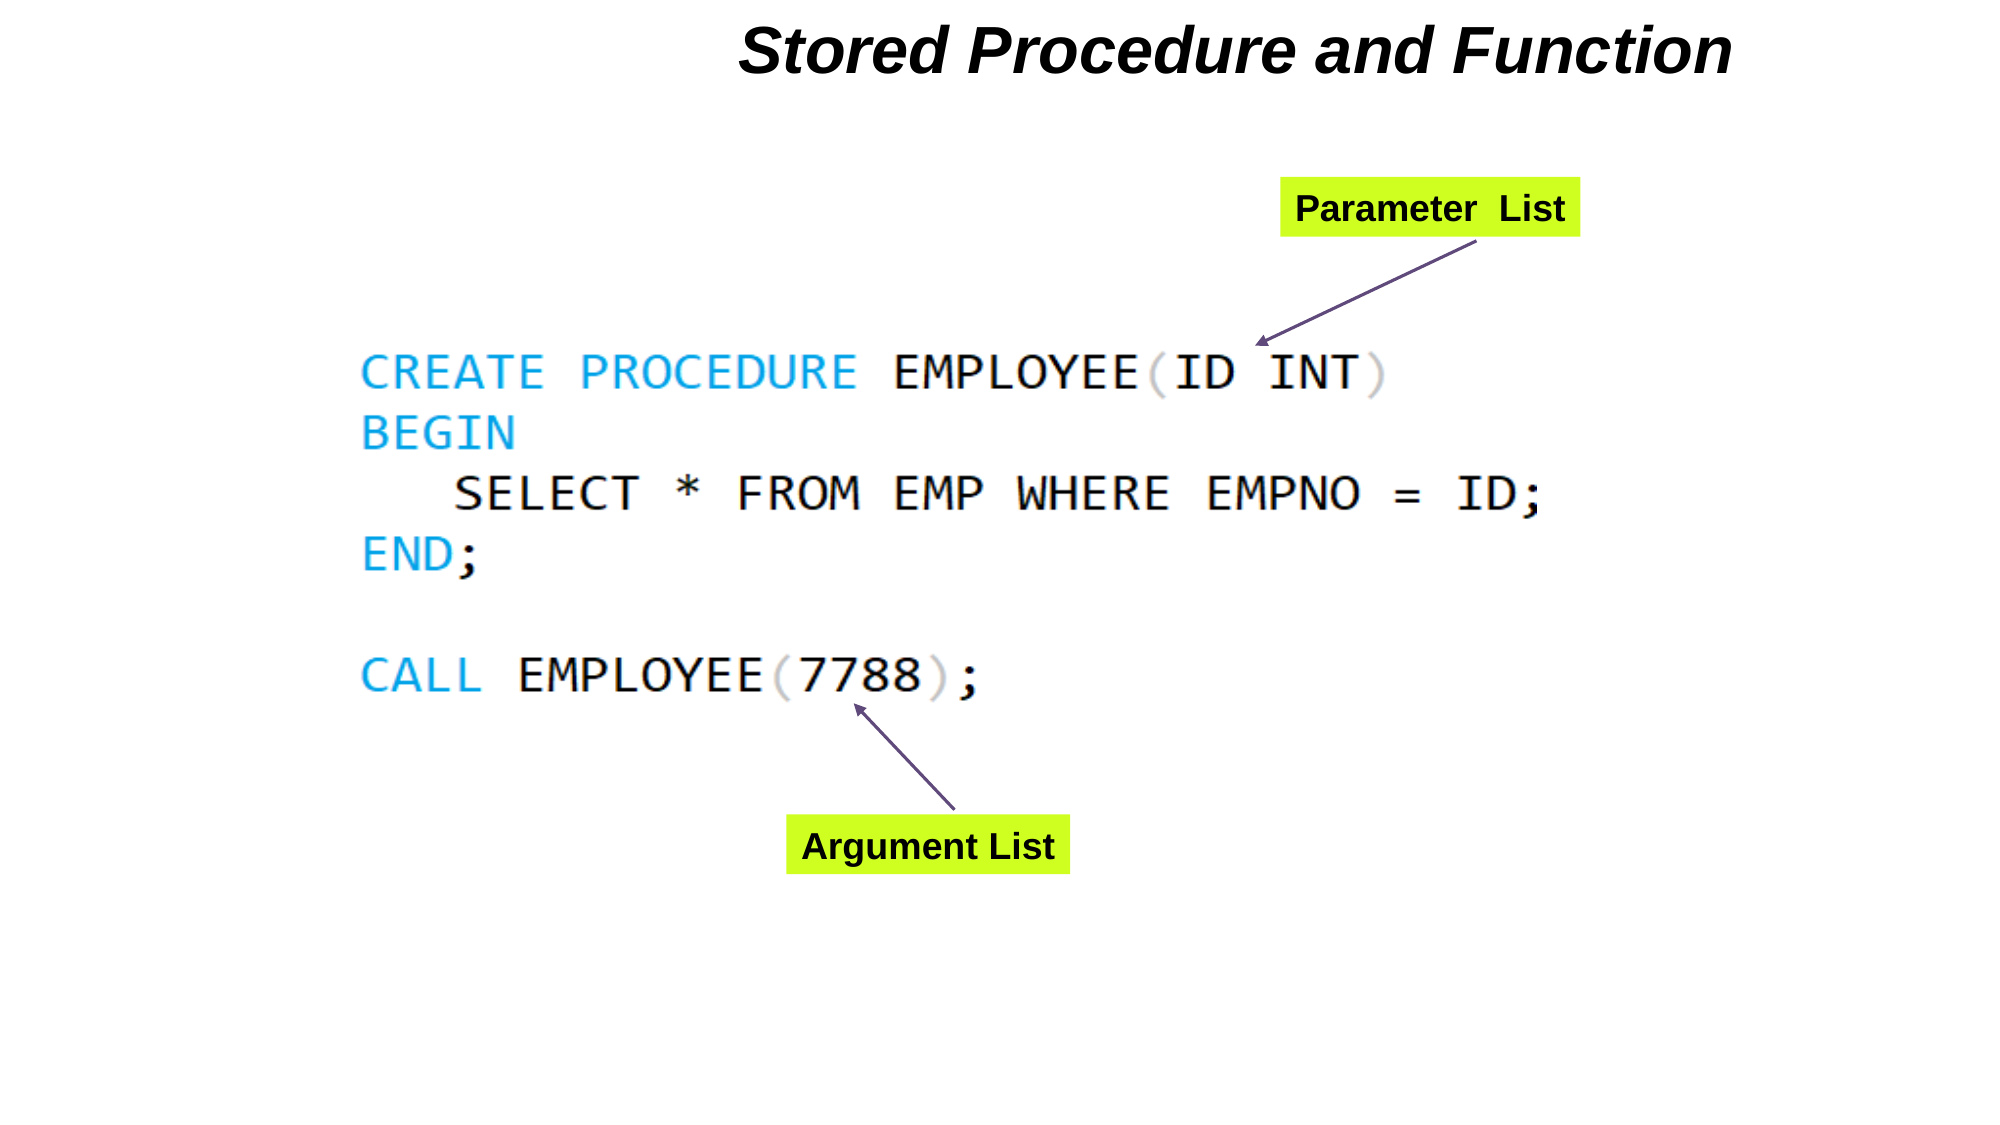

Stored Procedure and Function
Parameter List
Argument List